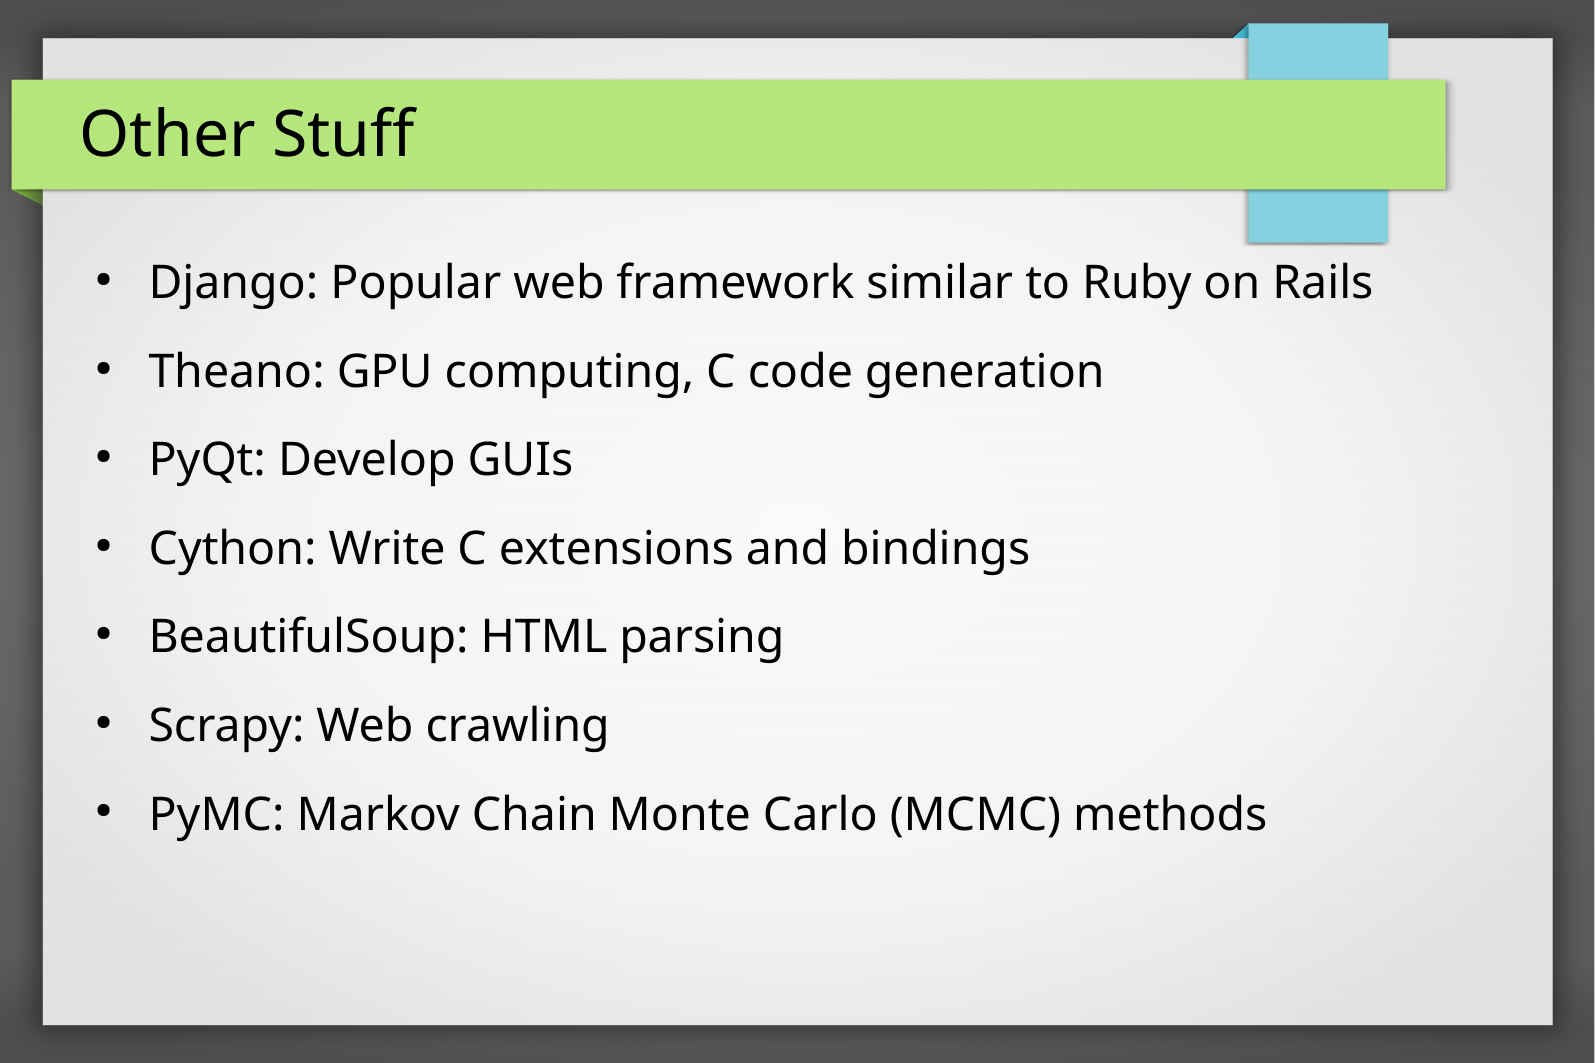

# Other Stuff
Django: Popular web framework similar to Ruby on Rails
Theano: GPU computing, C code generation
PyQt: Develop GUIs
Cython: Write C extensions and bindings
BeautifulSoup: HTML parsing
Scrapy: Web crawling
PyMC: Markov Chain Monte Carlo (MCMC) methods